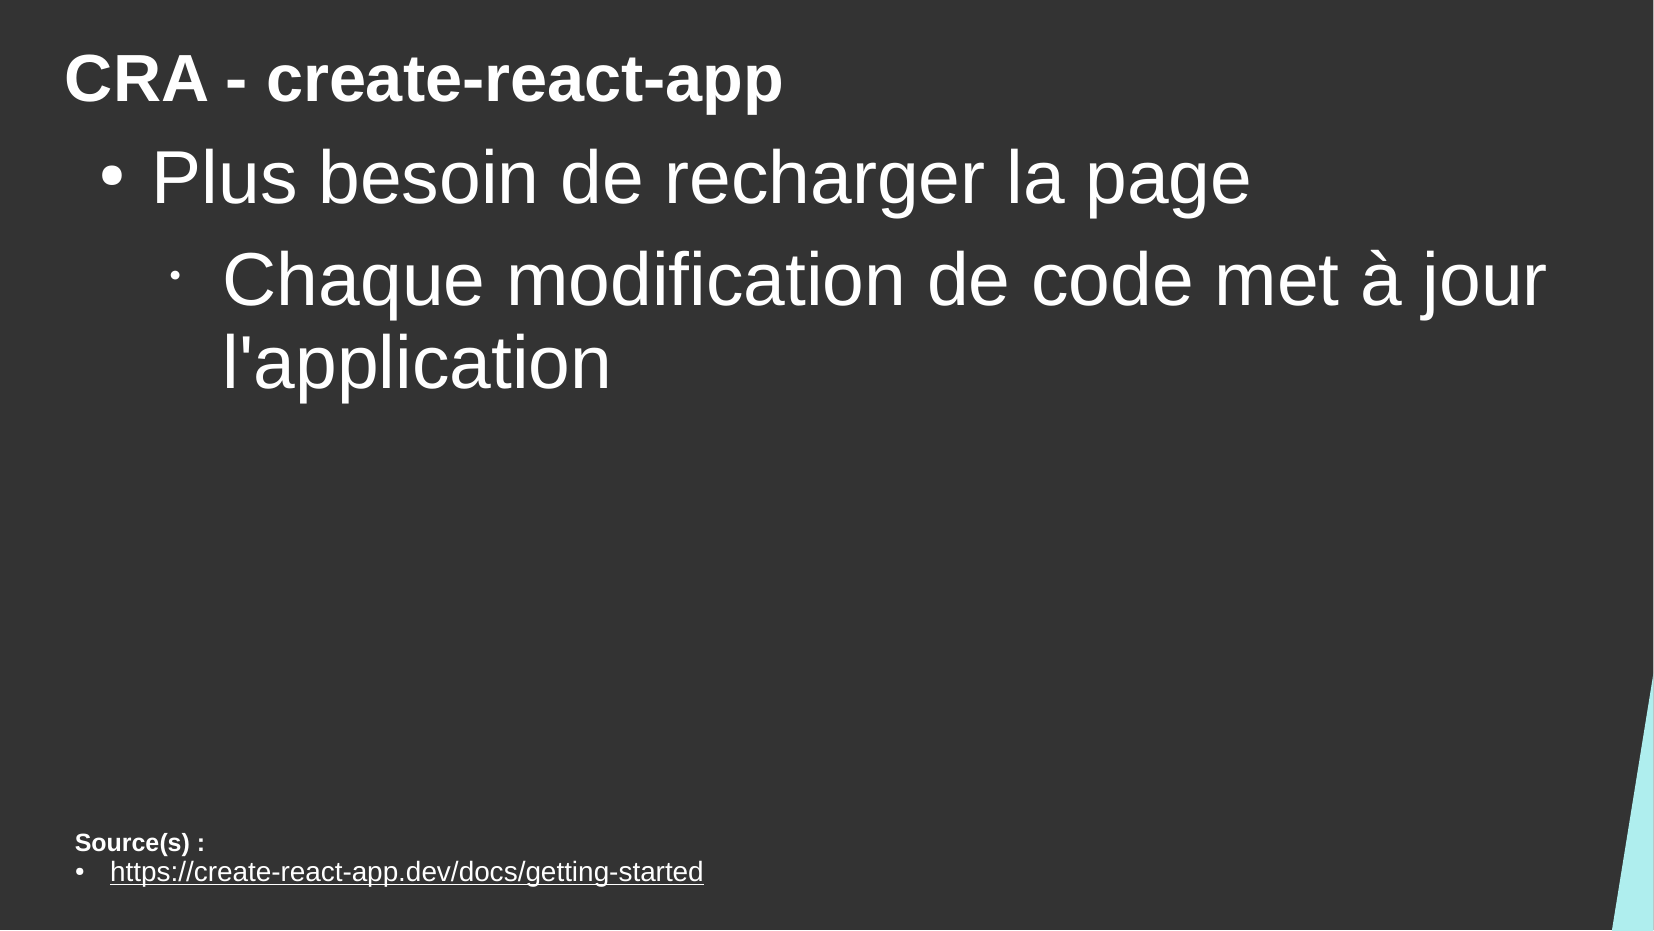

# CRA - create-react-app
Plus besoin de recharger la page
Chaque modification de code met à jour l'application
Source(s) :
https://create-react-app.dev/docs/getting-started